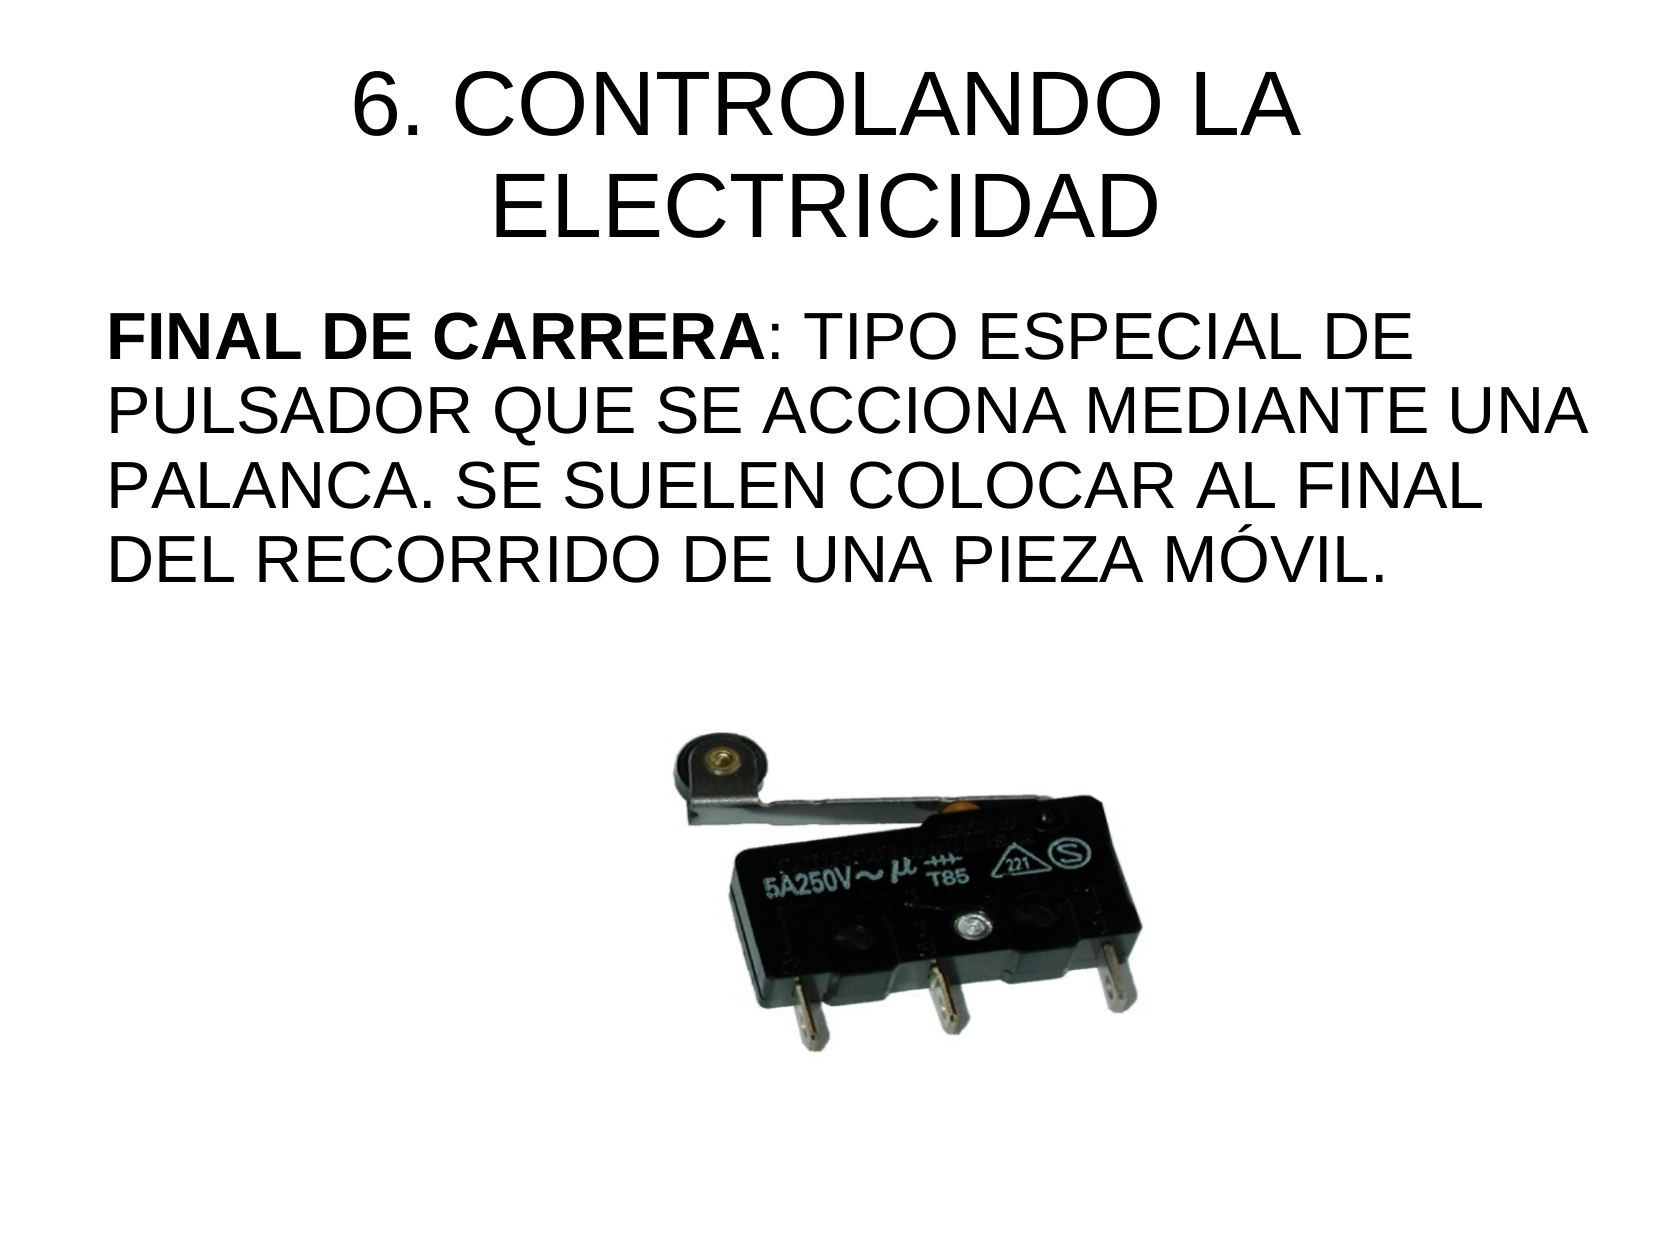

# 6. CONTROLANDO LA ELECTRICIDAD
FINAL DE CARRERA: TIPO ESPECIAL DE PULSADOR QUE SE ACCIONA MEDIANTE UNA PALANCA. SE SUELEN COLOCAR AL FINAL DEL RECORRIDO DE UNA PIEZA MÓVIL.